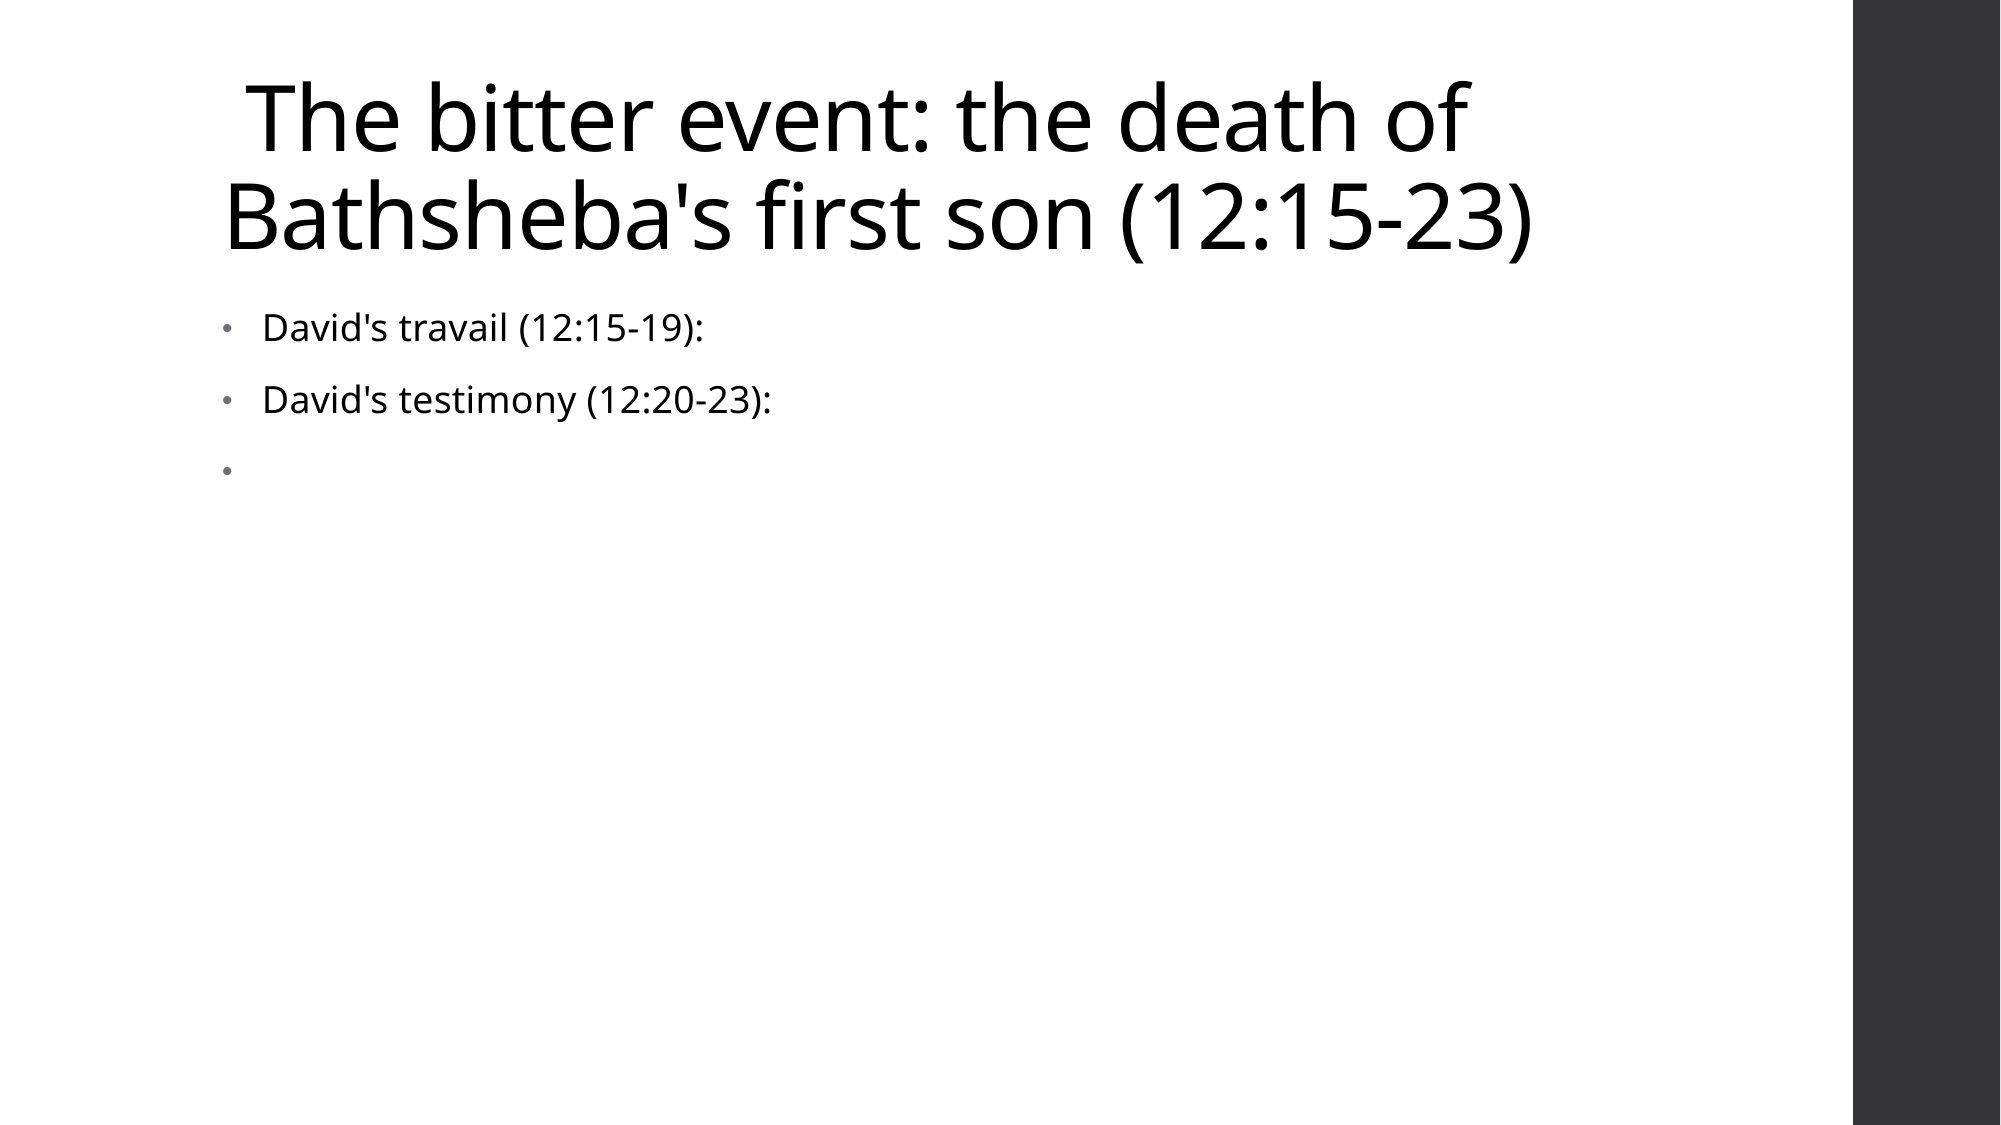

# The bitter event: the death of Bathsheba's first son (12:15-23)
 David's travail (12:15-19):
 David's testimony (12:20-23):